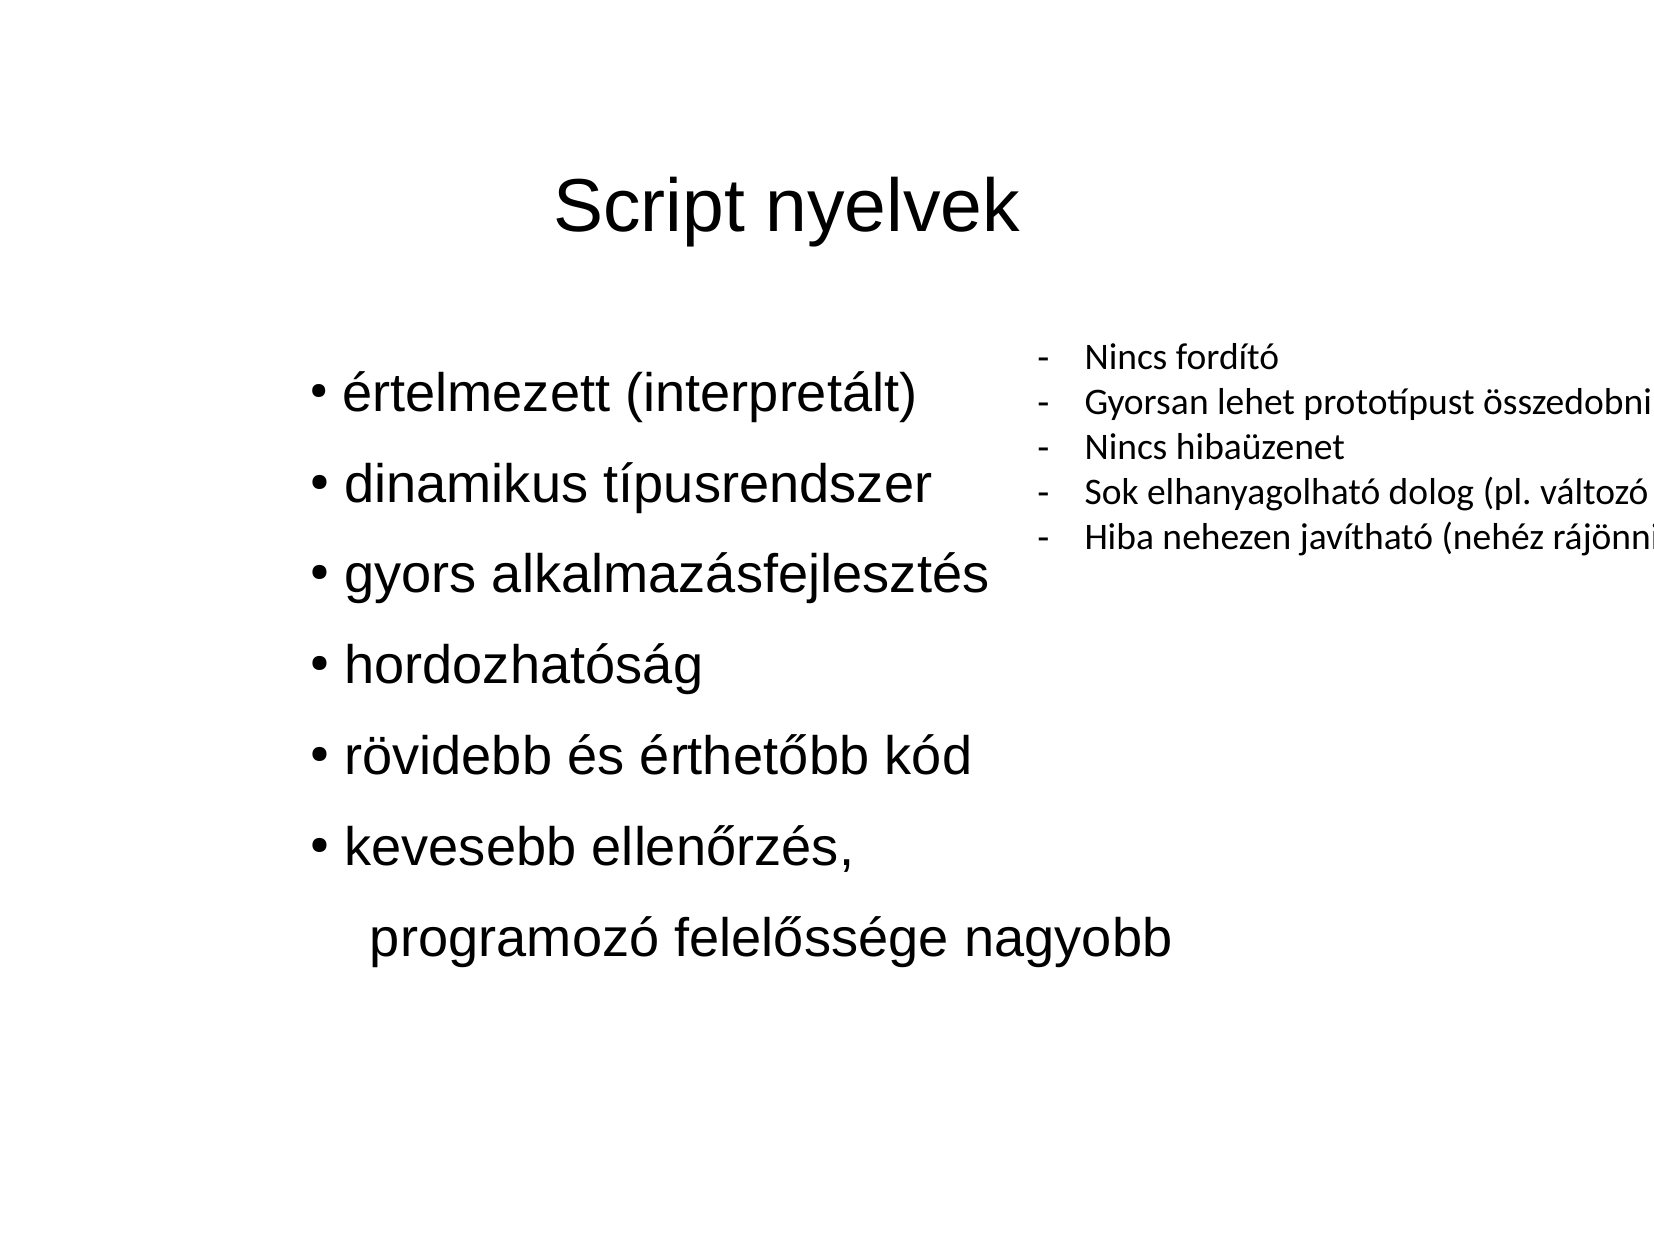

Script nyelvek
 értelmezett (interpretált)
 dinamikus típusrendszer
 gyors alkalmazásfejlesztés
 hordozhatóság
 rövidebb és érthetőbb kód
 kevesebb ellenőrzés,
 programozó felelőssége nagyobb
Nincs fordító
Gyorsan lehet prototípust összedobni
Nincs hibaüzenet
Sok elhanyagolható dolog (pl. változó deklarálás nem kell)
Hiba nehezen javítható (nehéz rájönni)